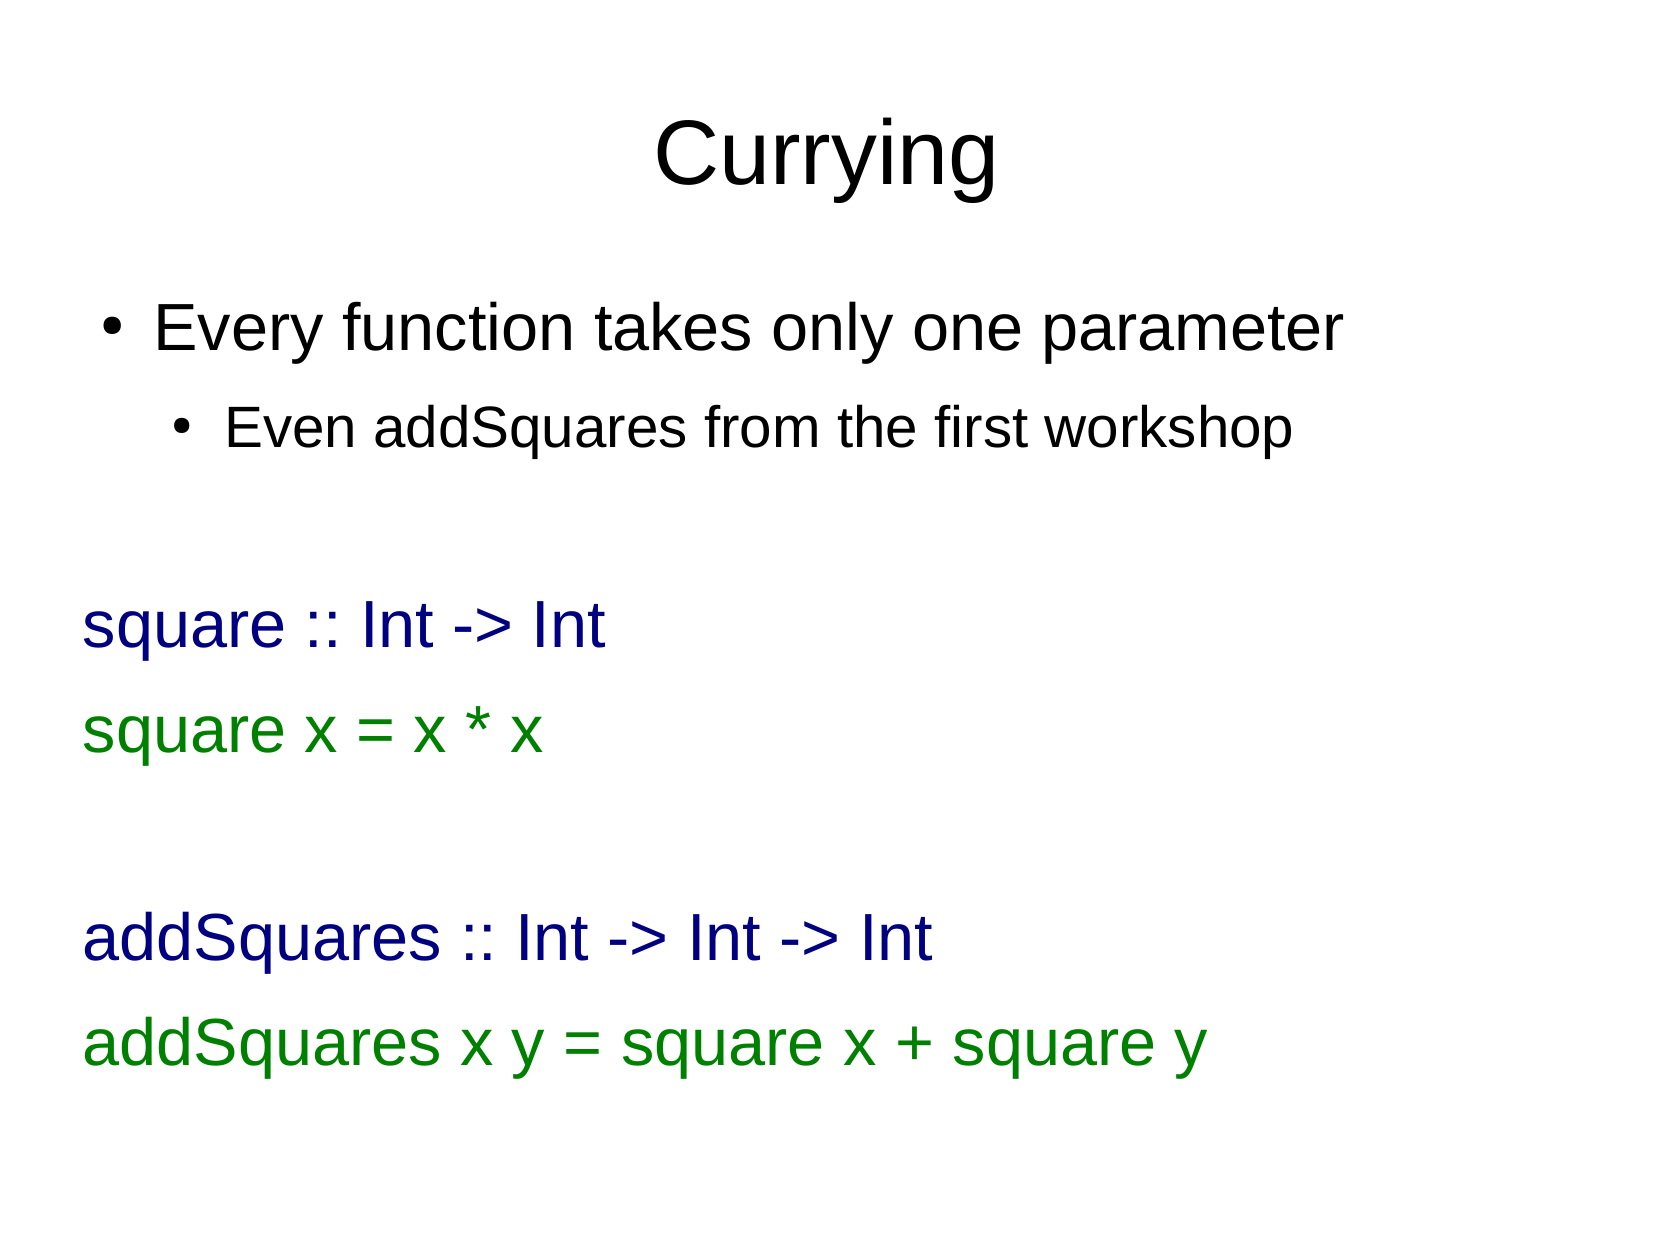

# Currying
Every function takes only one parameter
Even addSquares from the first workshop
square :: Int -> Int
square x = x * x
addSquares :: Int -> Int -> Int
addSquares x y = square x + square y